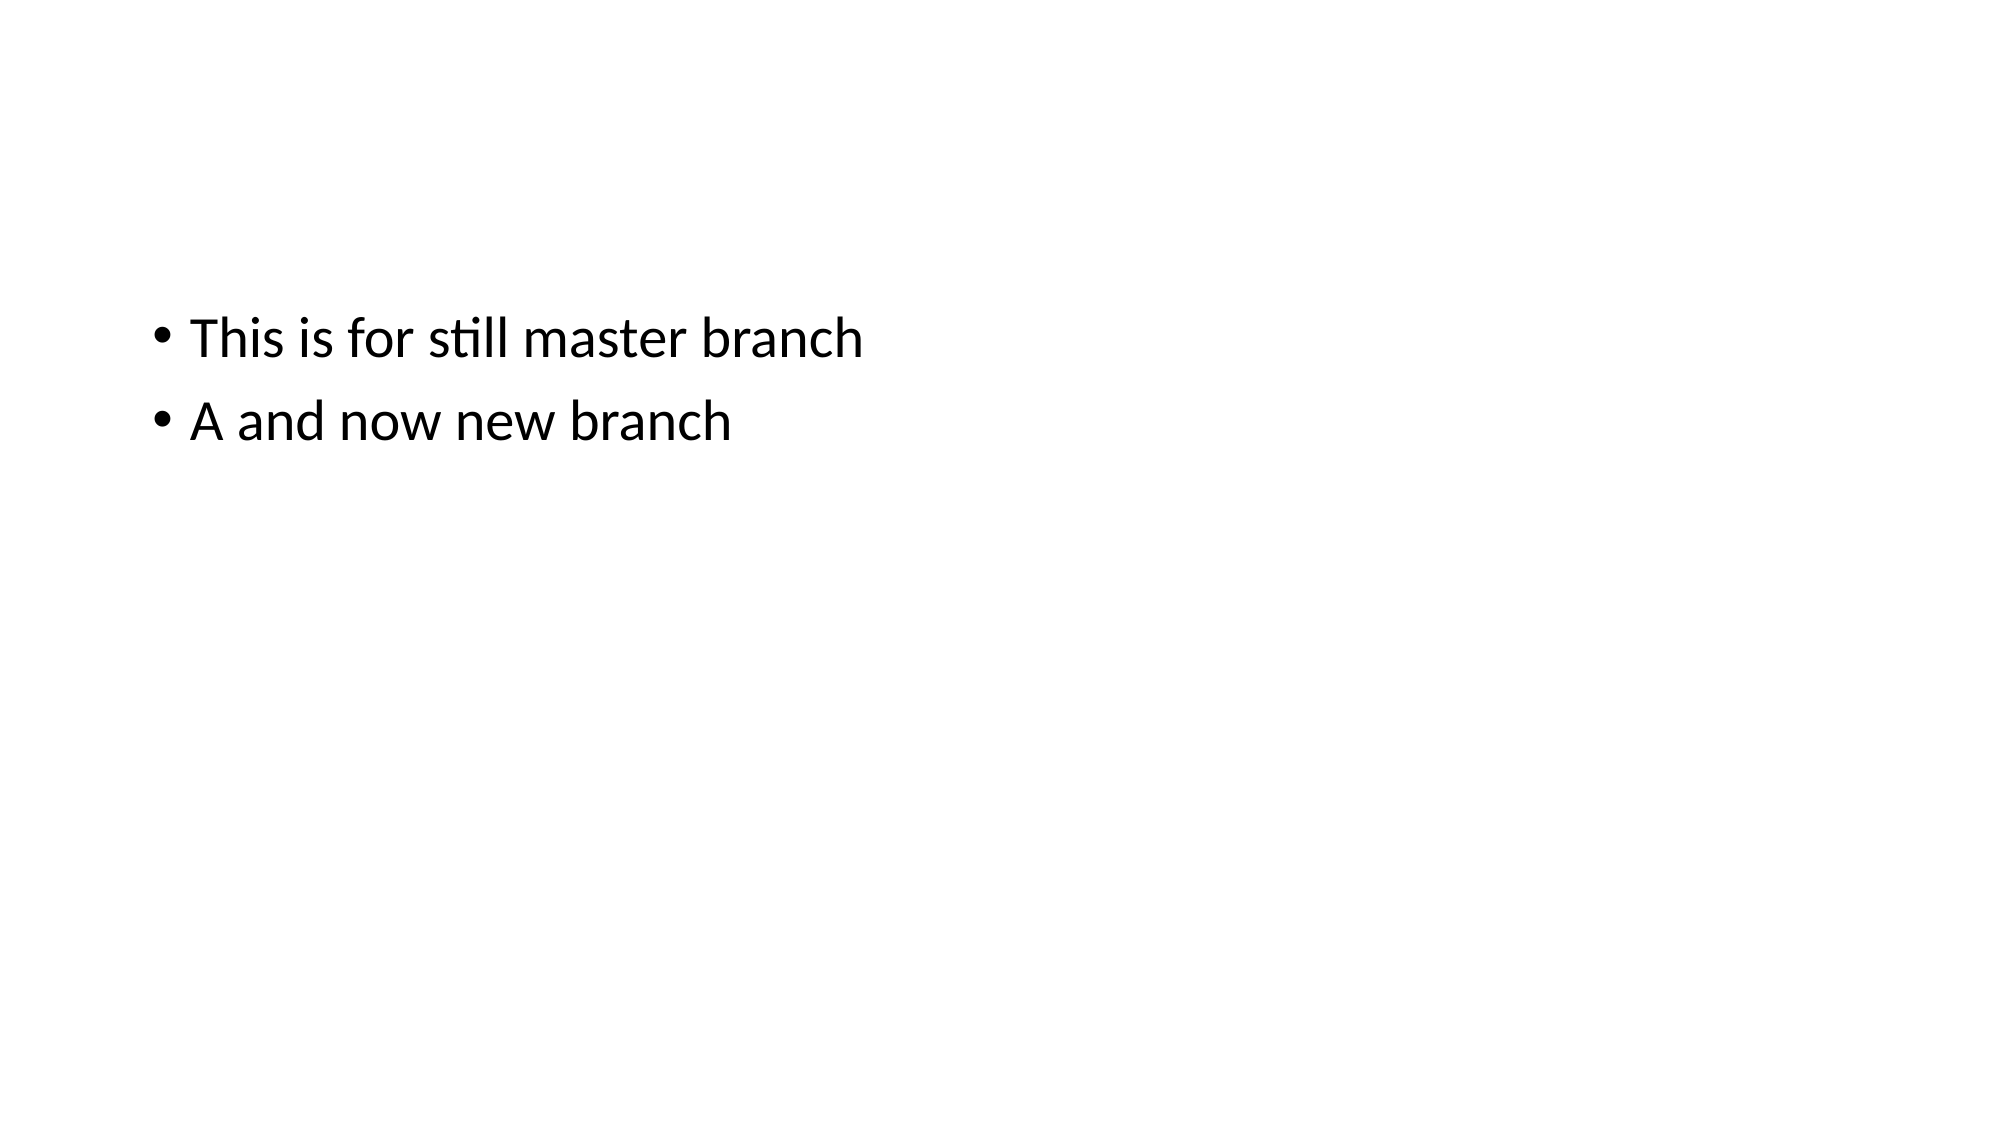

#
This is for still master branch
A and now new branch